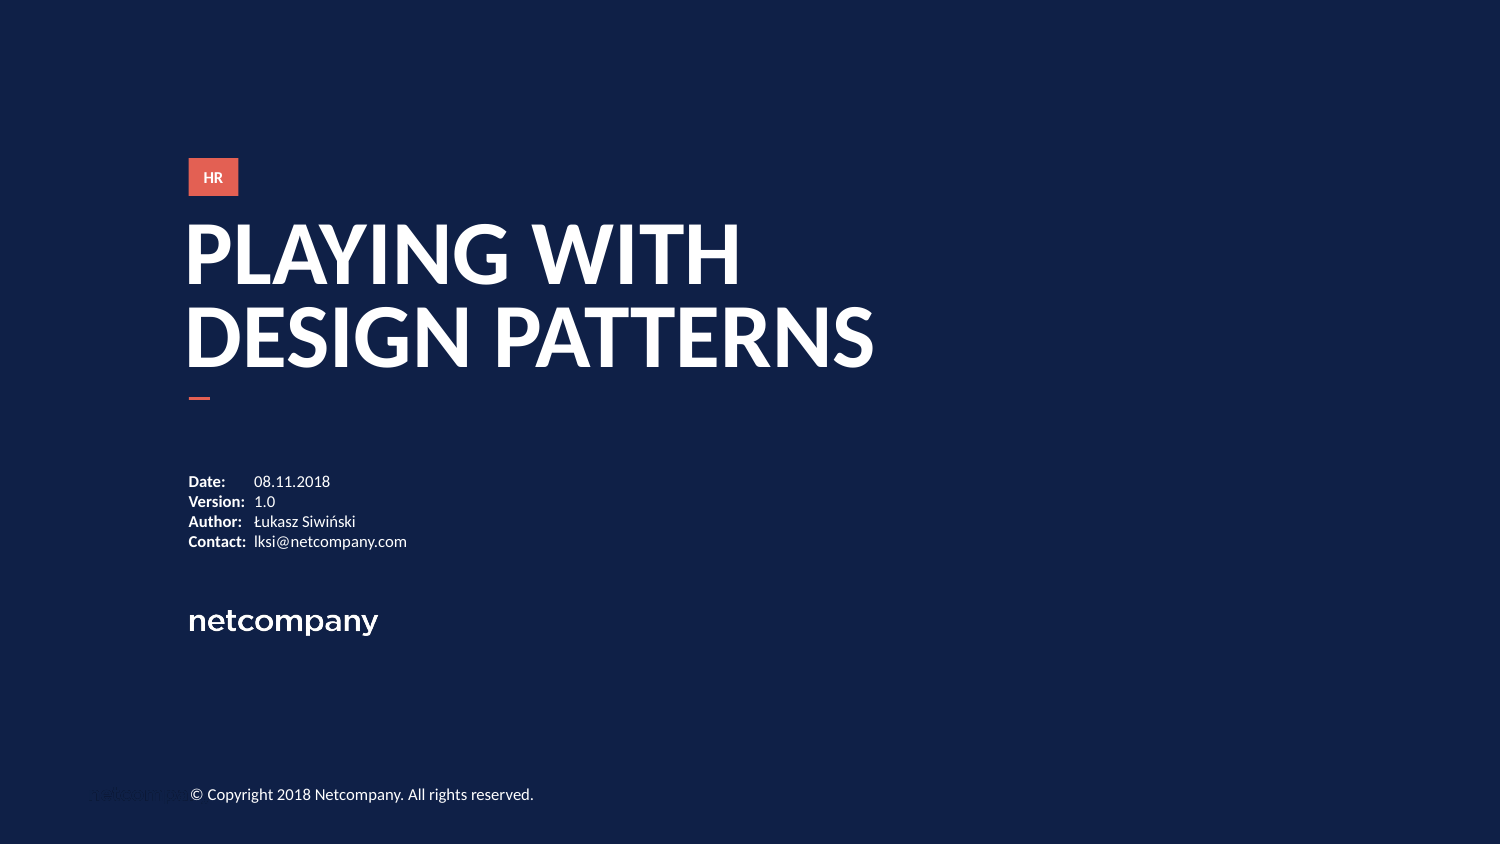

hr
Playing with design patterns
08.11.2018
1.0
Łukasz Siwiński
lksi@netcompany.com